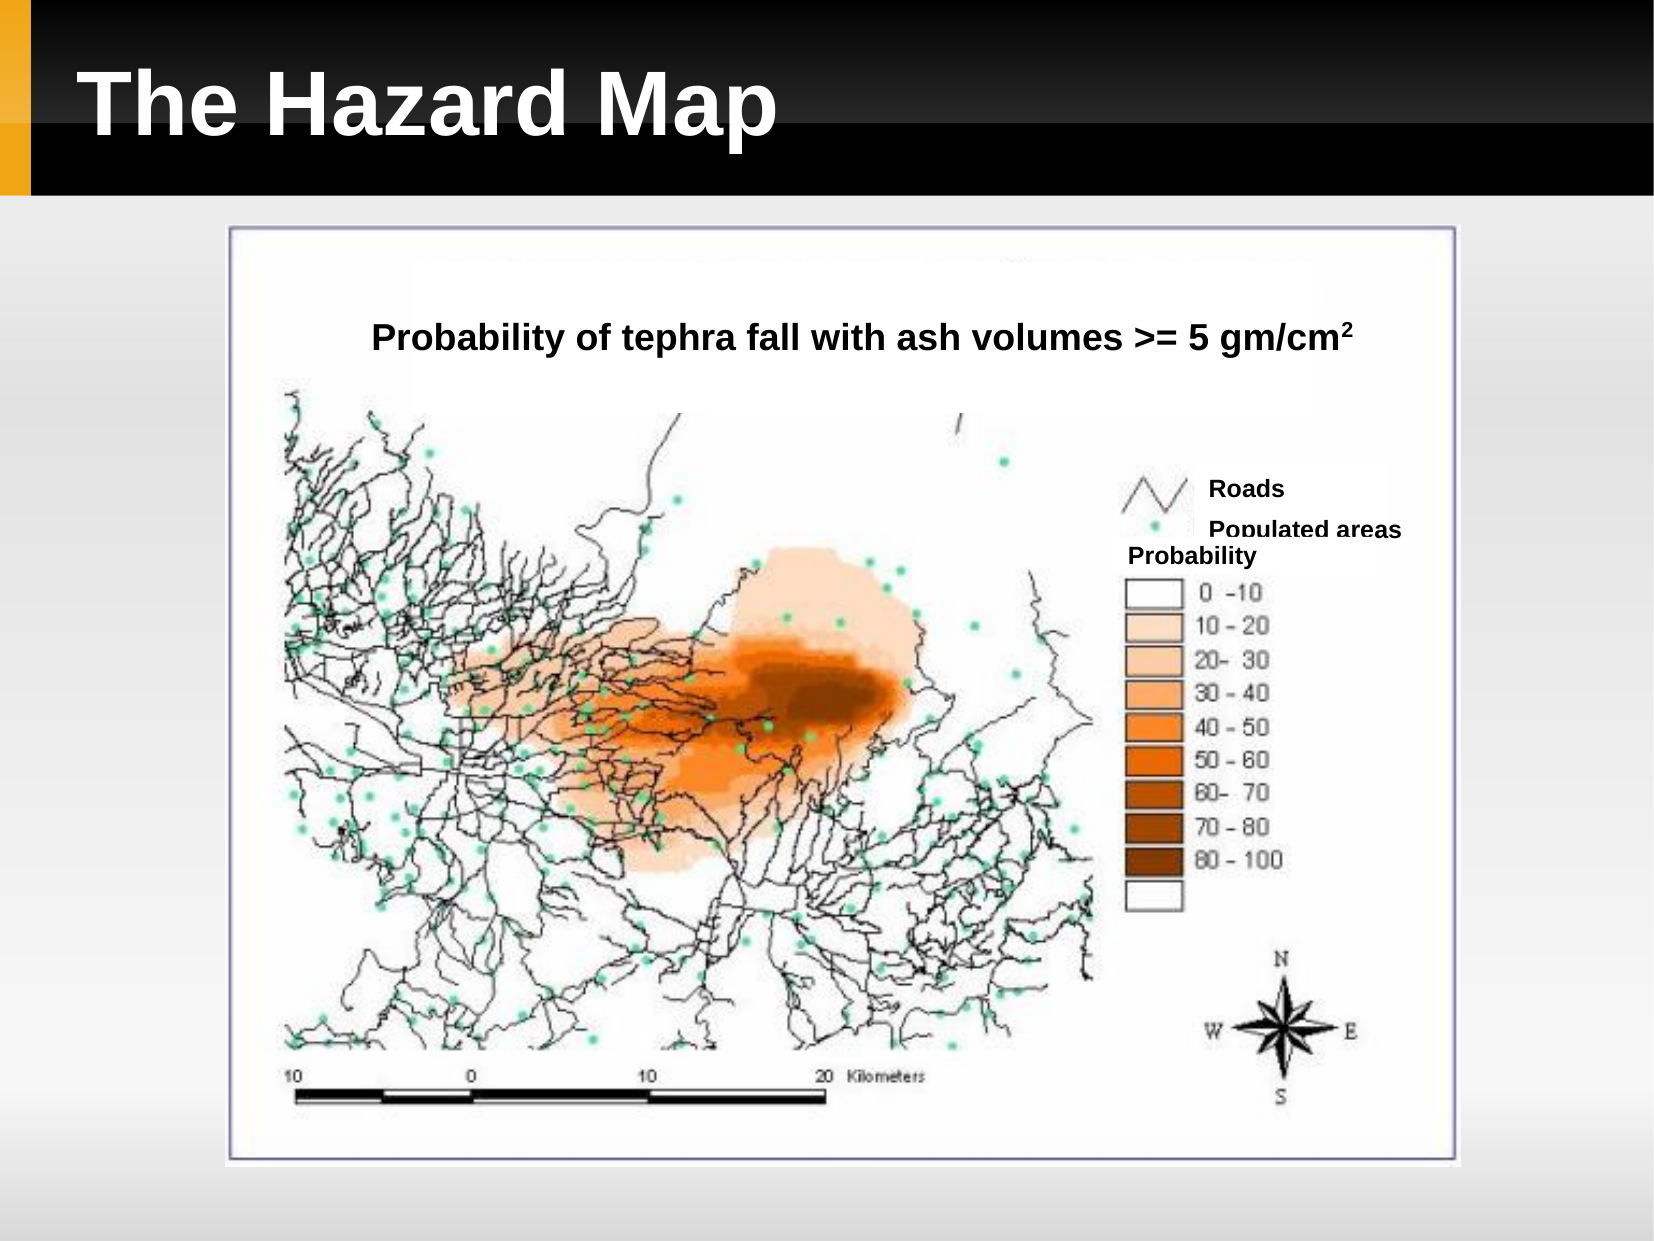

# The Hazard Map
Probability of tephra fall with ash volumes >= 5 gm/cm2
Roads
Populated areas
Probability